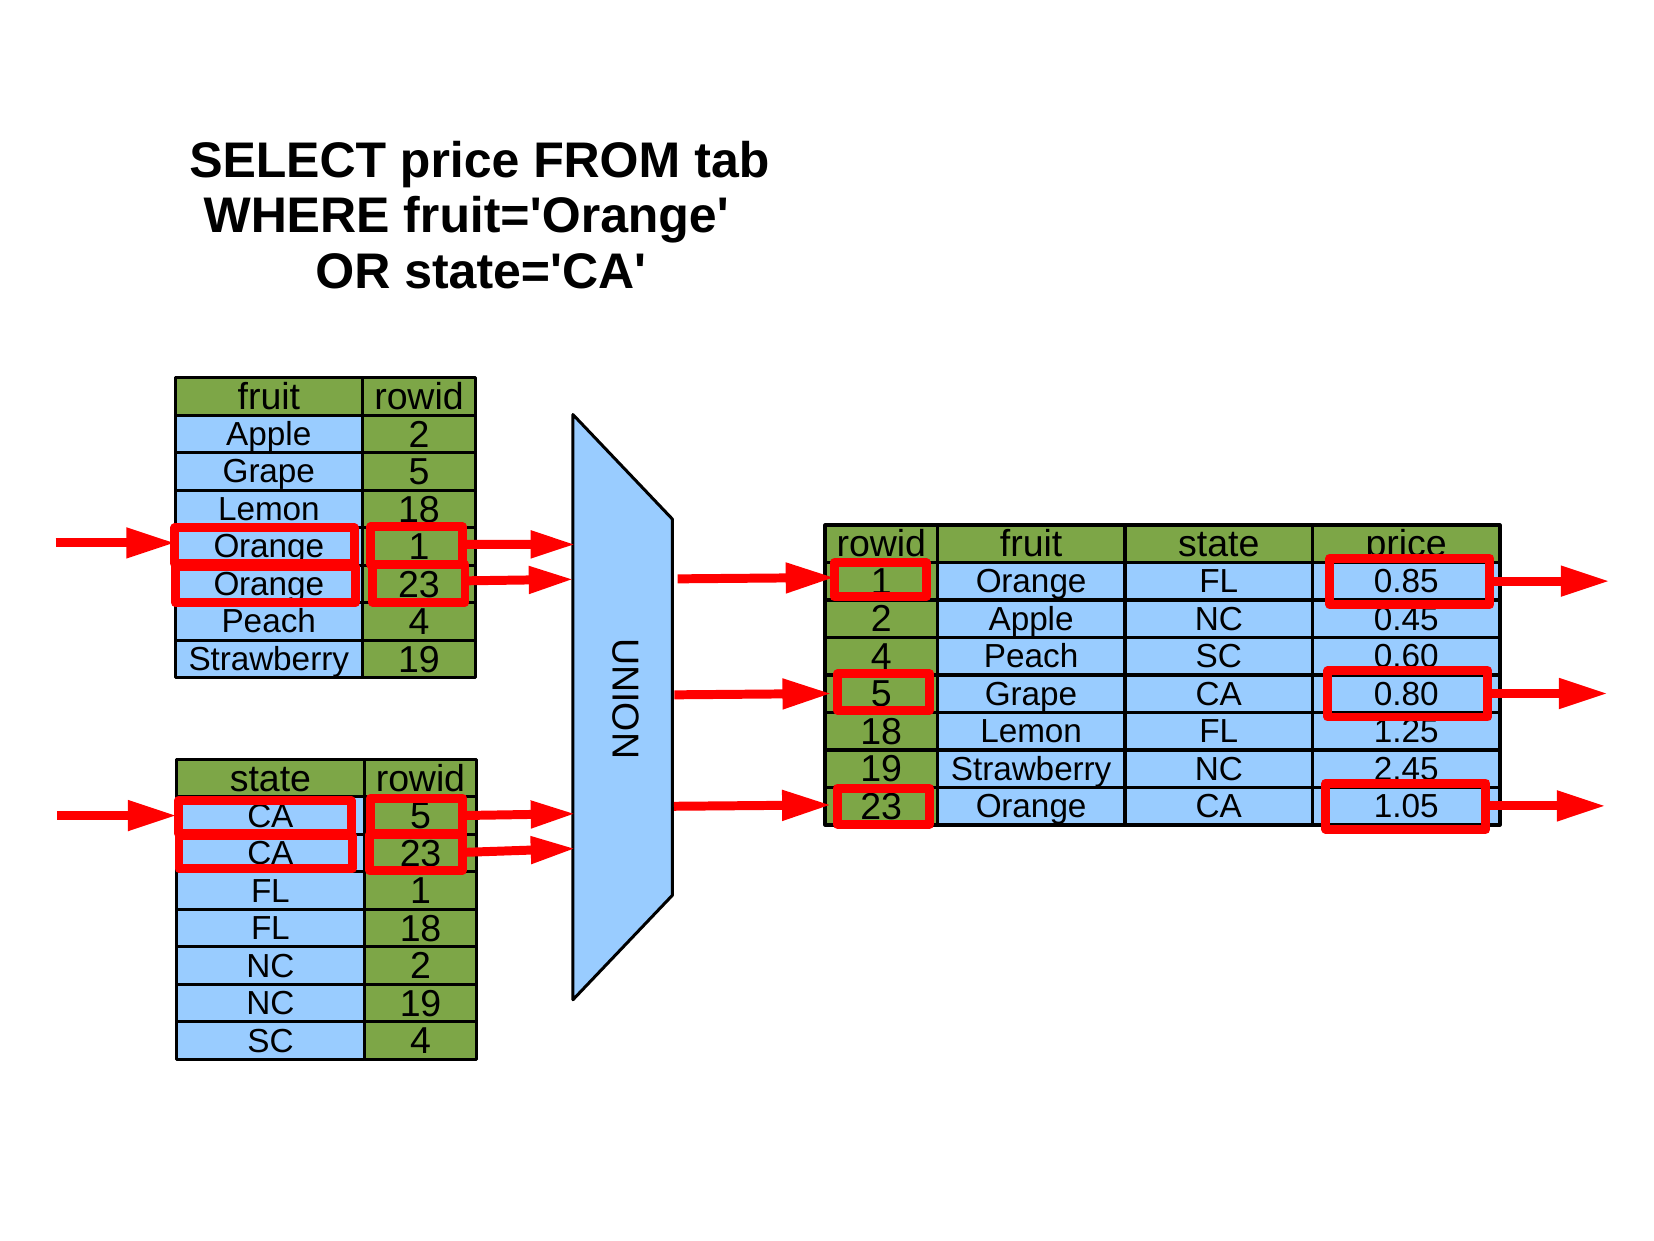

SELECT price FROM tab
 WHERE fruit='Orange'
 OR state='CA'
fruit
rowid
Apple
2
Grape
5
Lemon
18
rowid
fruit
state
price
Orange
1
1
Orange
FL
0.85
Orange
23
2
Apple
NC
0.45
Peach
4
4
Peach
SC
0.60
Strawberry
19
UNION
5
Grape
CA
0.80
18
Lemon
FL
1.25
19
Strawberry
NC
2.45
state
rowid
23
Orange
CA
1.05
CA
5
CA
23
FL
1
FL
18
NC
2
NC
19
SC
4